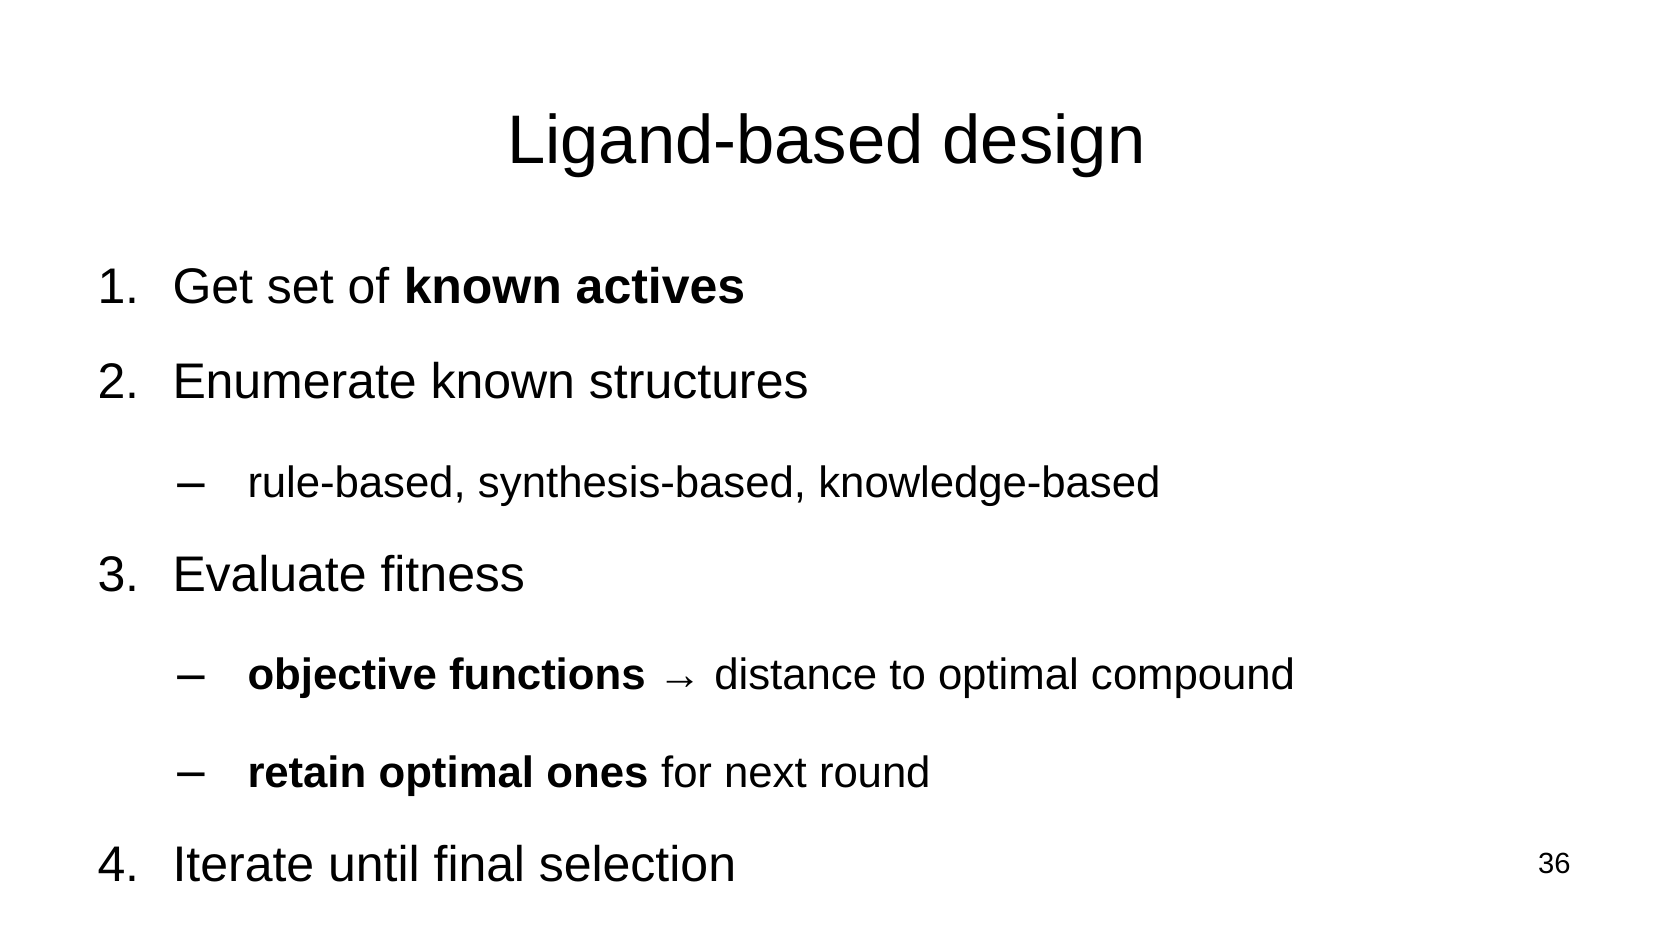

Ligand-based design
# Get set of known actives
Enumerate known structures
rule-based, synthesis-based, knowledge-based
Evaluate fitness
objective functions → distance to optimal compound
retain optimal ones for next round
Iterate until final selection
36